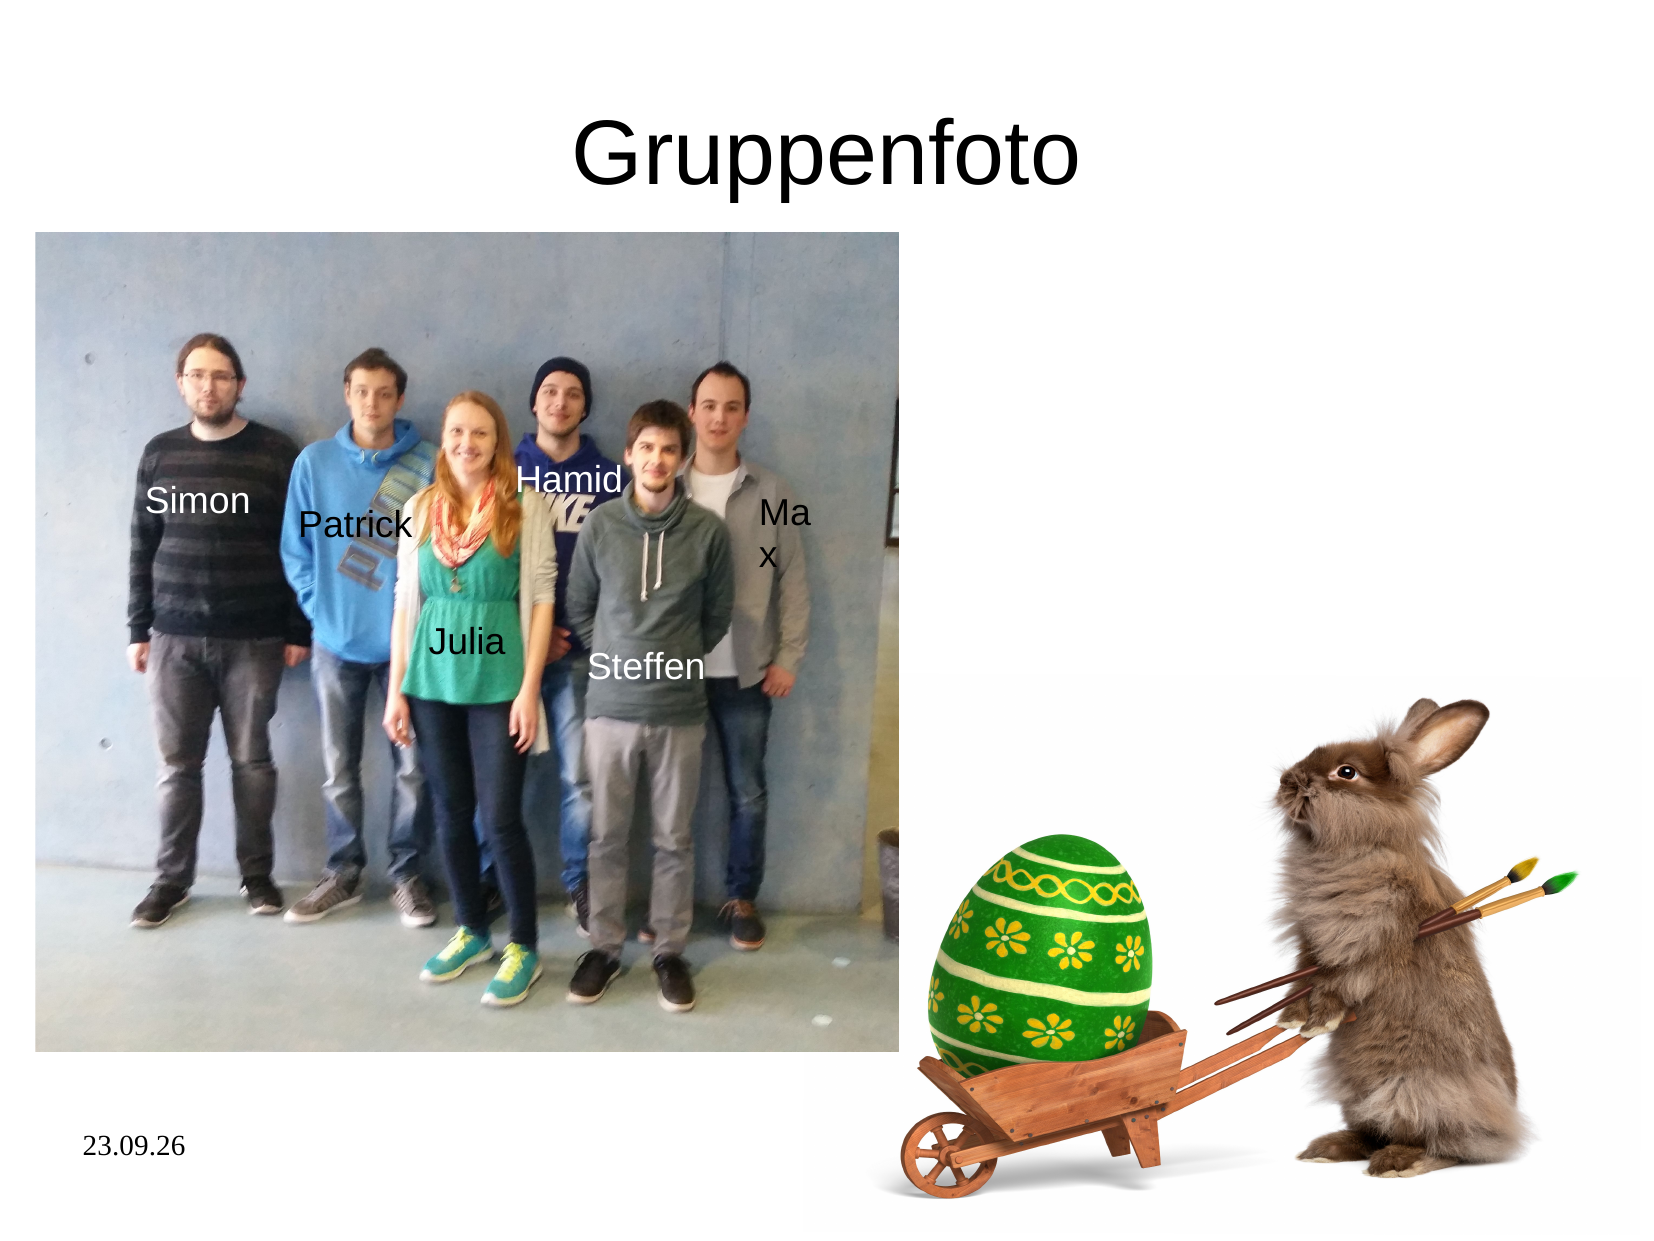

# Gruppenfoto
Hamid
Simon
Max
Patrick
Steffen